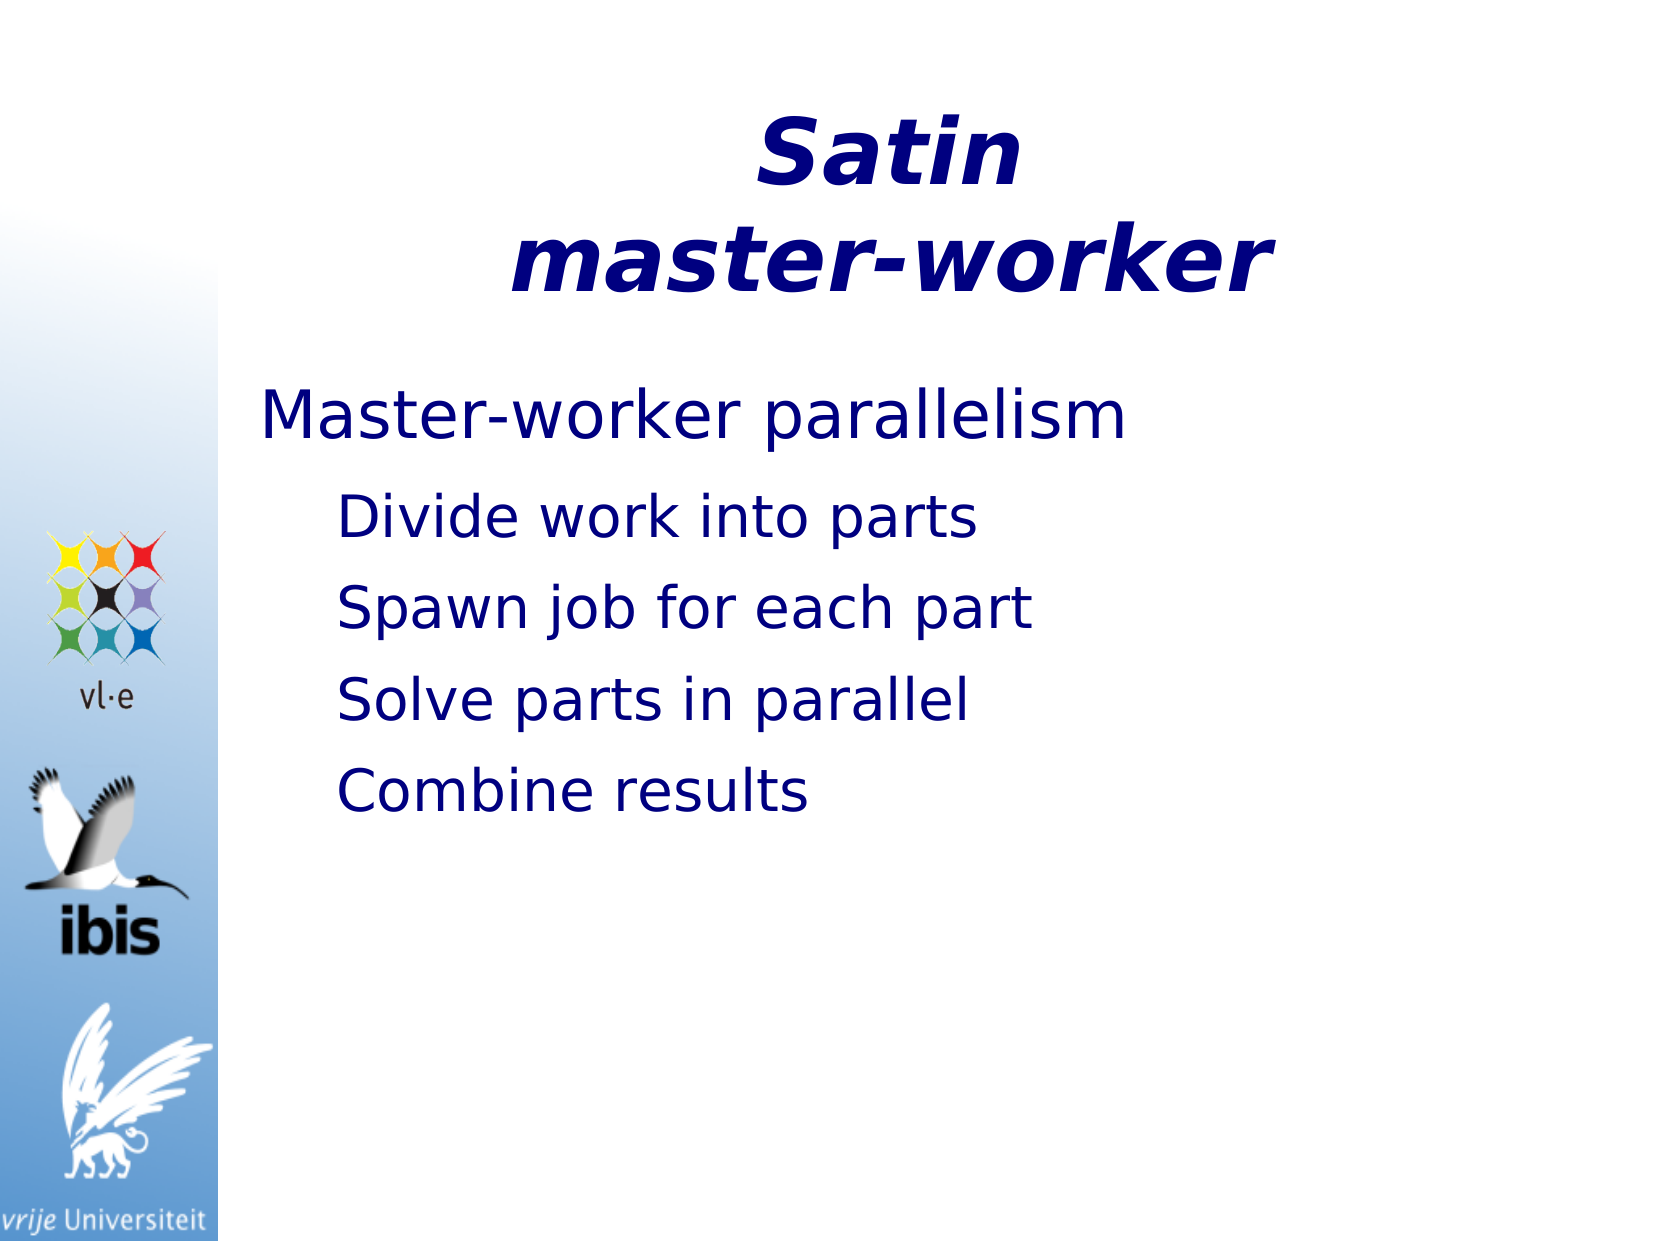

# Satin master-worker
Master-worker parallelism
Divide work into parts
Spawn job for each part
Solve parts in parallel
Combine results